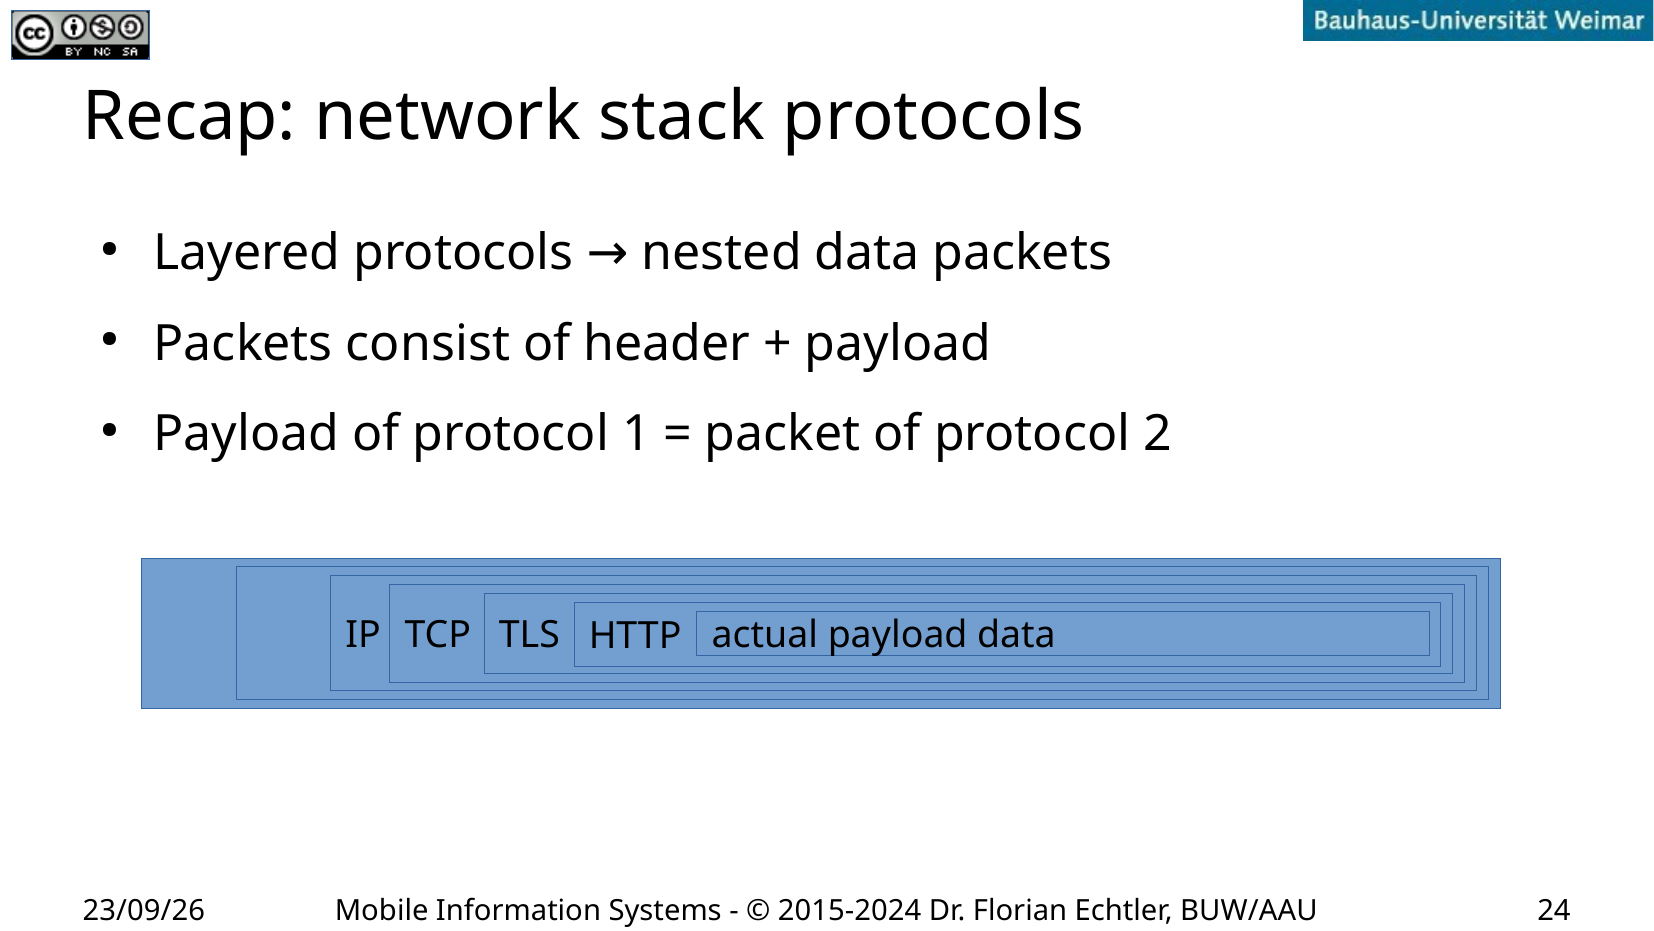

Recap: network stack protocols
# Layered protocols → nested data packets
Packets consist of header + payload
Payload of protocol 1 = packet of protocol 2
PHY
LLC
IP
TCP
TLS
HTTP
actual payload data
Mobile Information Systems - © 2015-2024 Dr. Florian Echtler, BUW/AAU
24